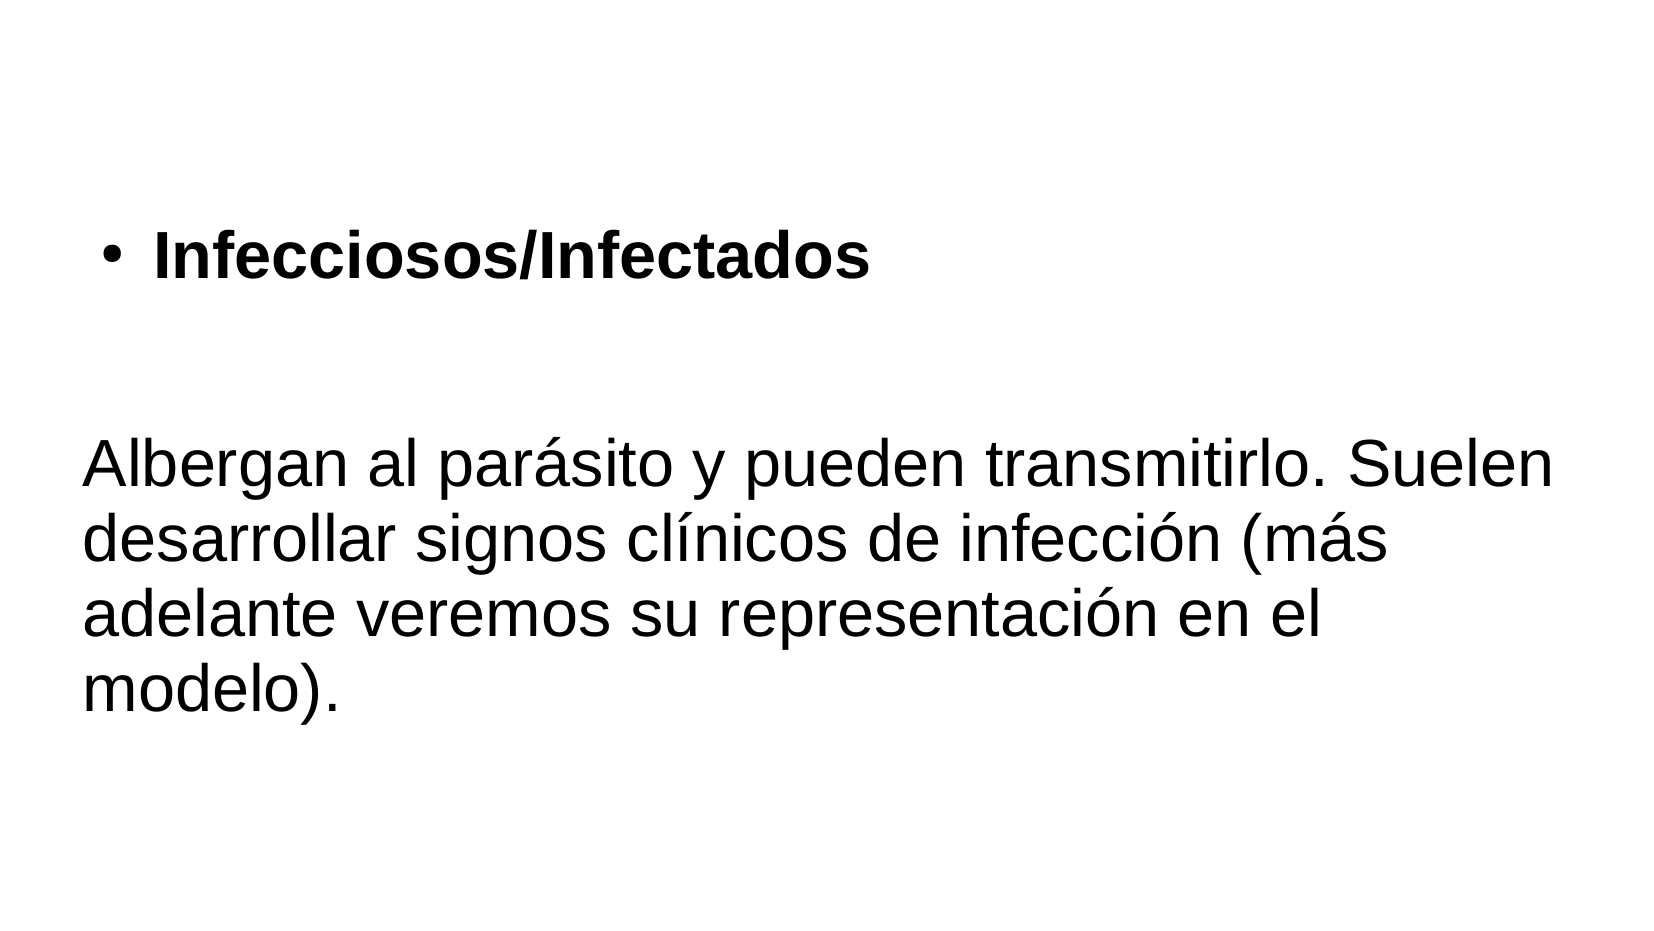

#
Infecciosos/Infectados
Albergan al parásito y pueden transmitirlo. Suelen desarrollar signos clínicos de infección (más adelante veremos su representación en el modelo).